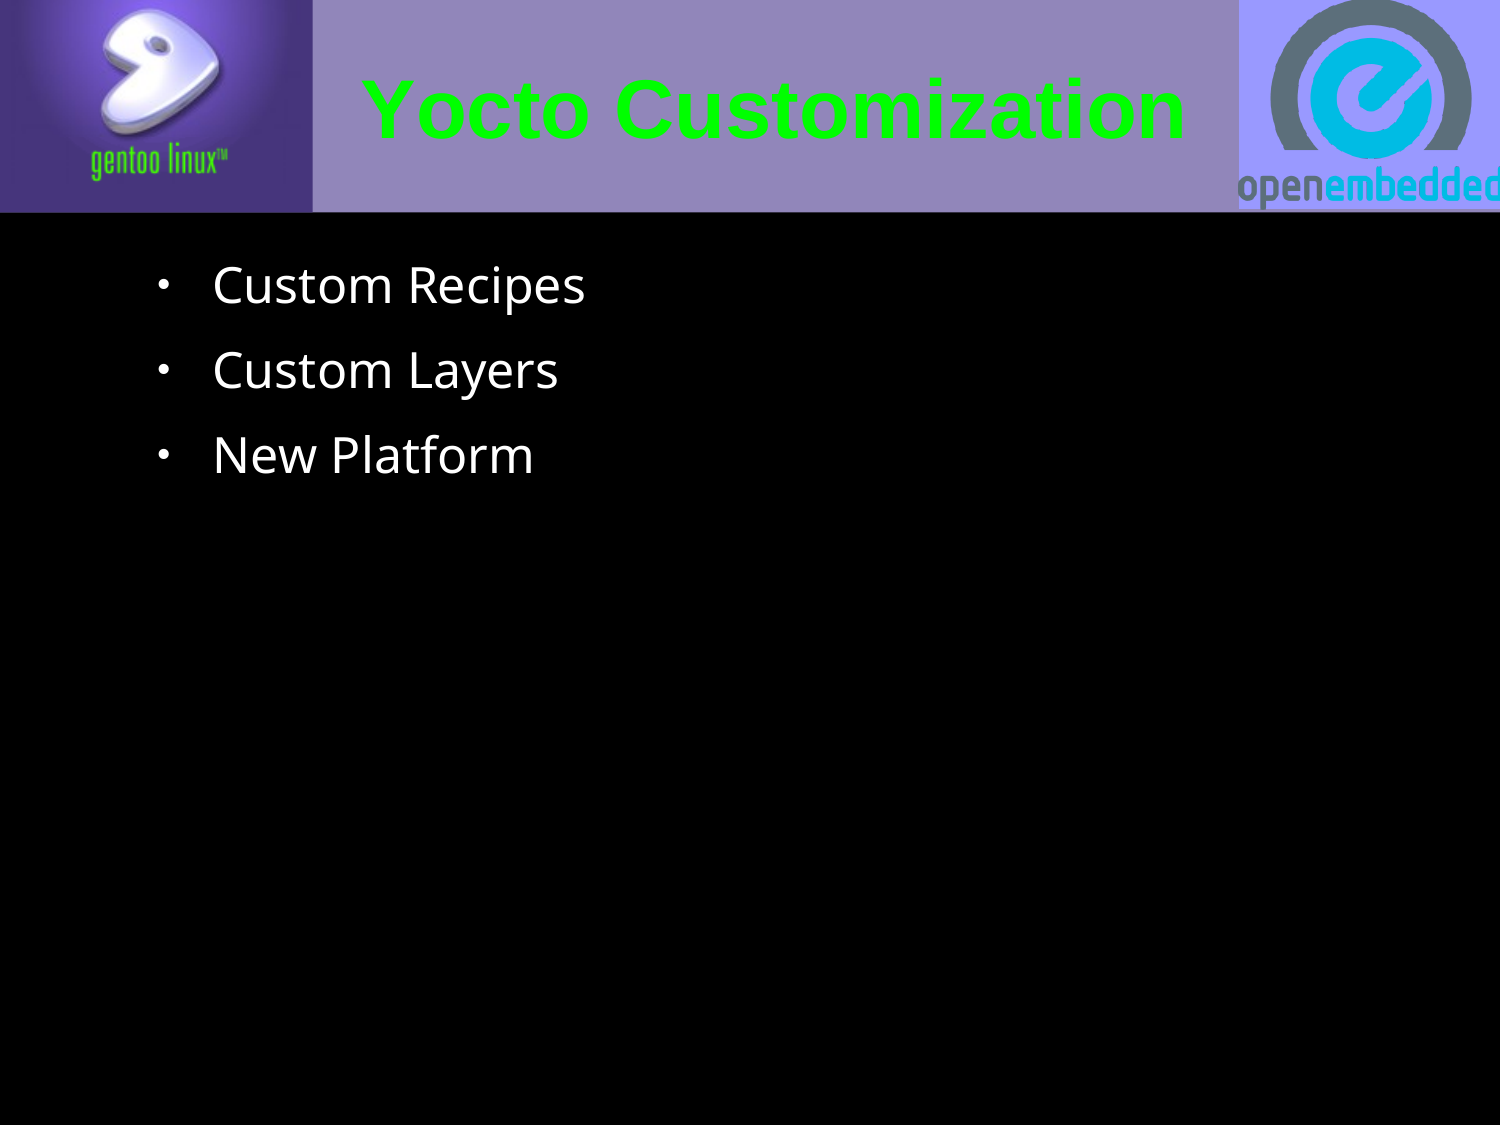

# Yocto Customization
Custom Recipes
Custom Layers
New Platform